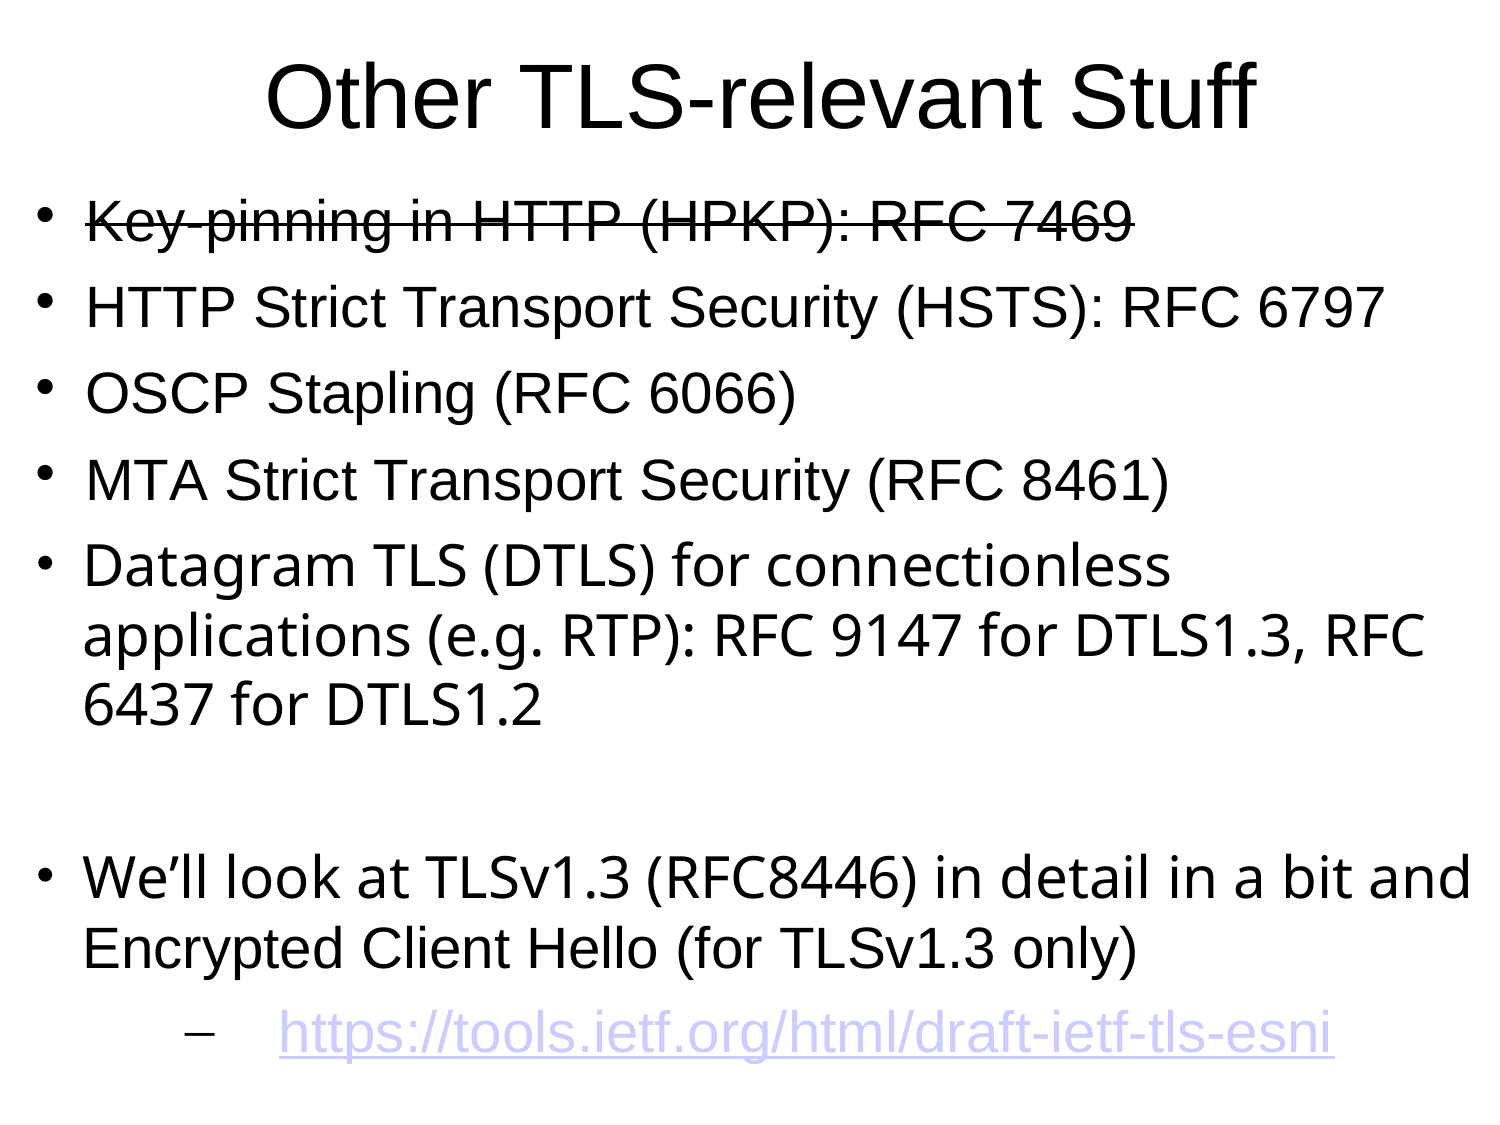

# Other TLS-relevant Stuff
Key-pinning in HTTP (HPKP): RFC 7469
HTTP Strict Transport Security (HSTS): RFC 6797
OSCP Stapling (RFC 6066)
MTA Strict Transport Security (RFC 8461)
Datagram TLS (DTLS) for connectionless applications (e.g. RTP): RFC 9147 for DTLS1.3, RFC 6437 for DTLS1.2
We’ll look at TLSv1.3 (RFC8446) in detail in a bit and Encrypted Client Hello (for TLSv1.3 only)
https://tools.ietf.org/html/draft-ietf-tls-esni